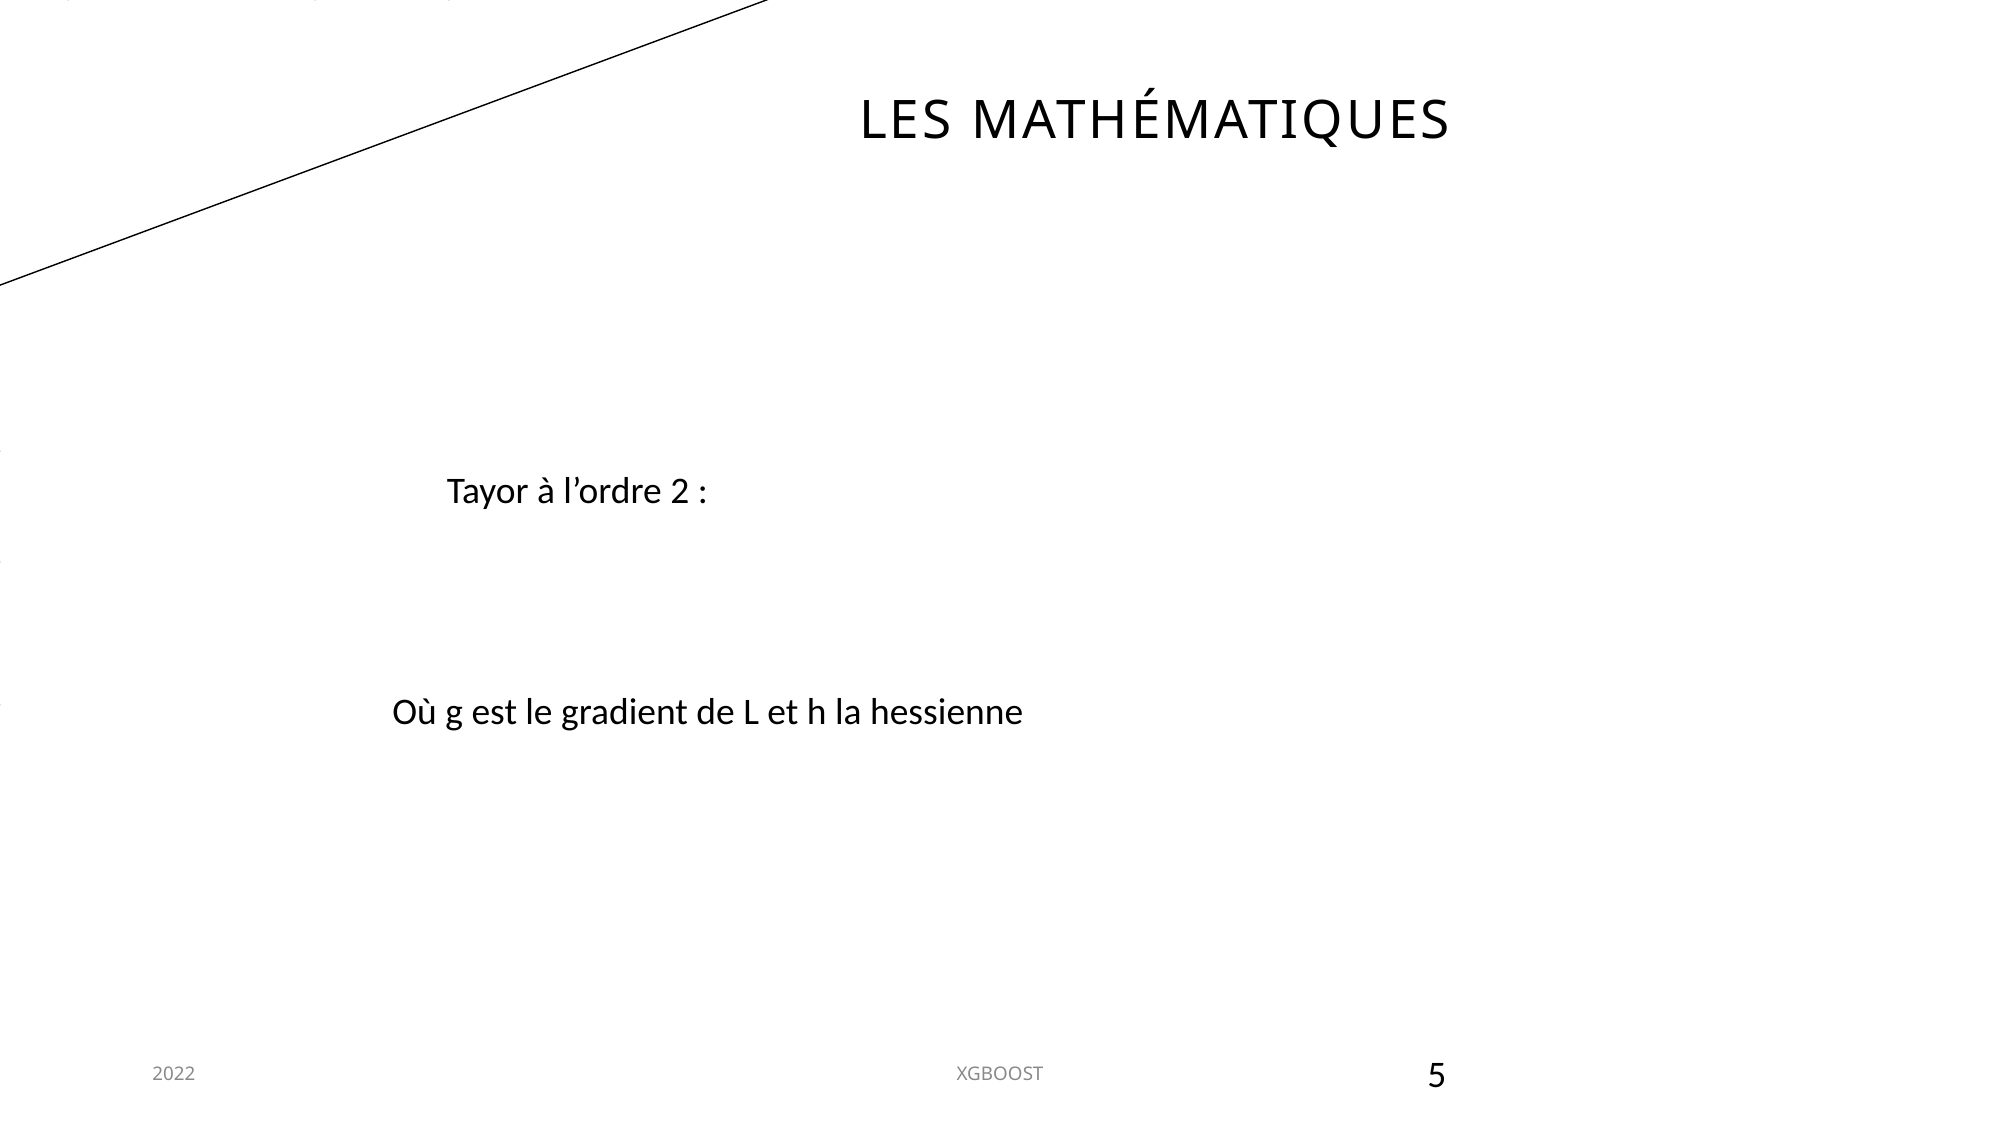

# les mathématiques
Tayor à l’ordre 2 :
Où g est le gradient de L et h la hessienne
2022
XGBOOST